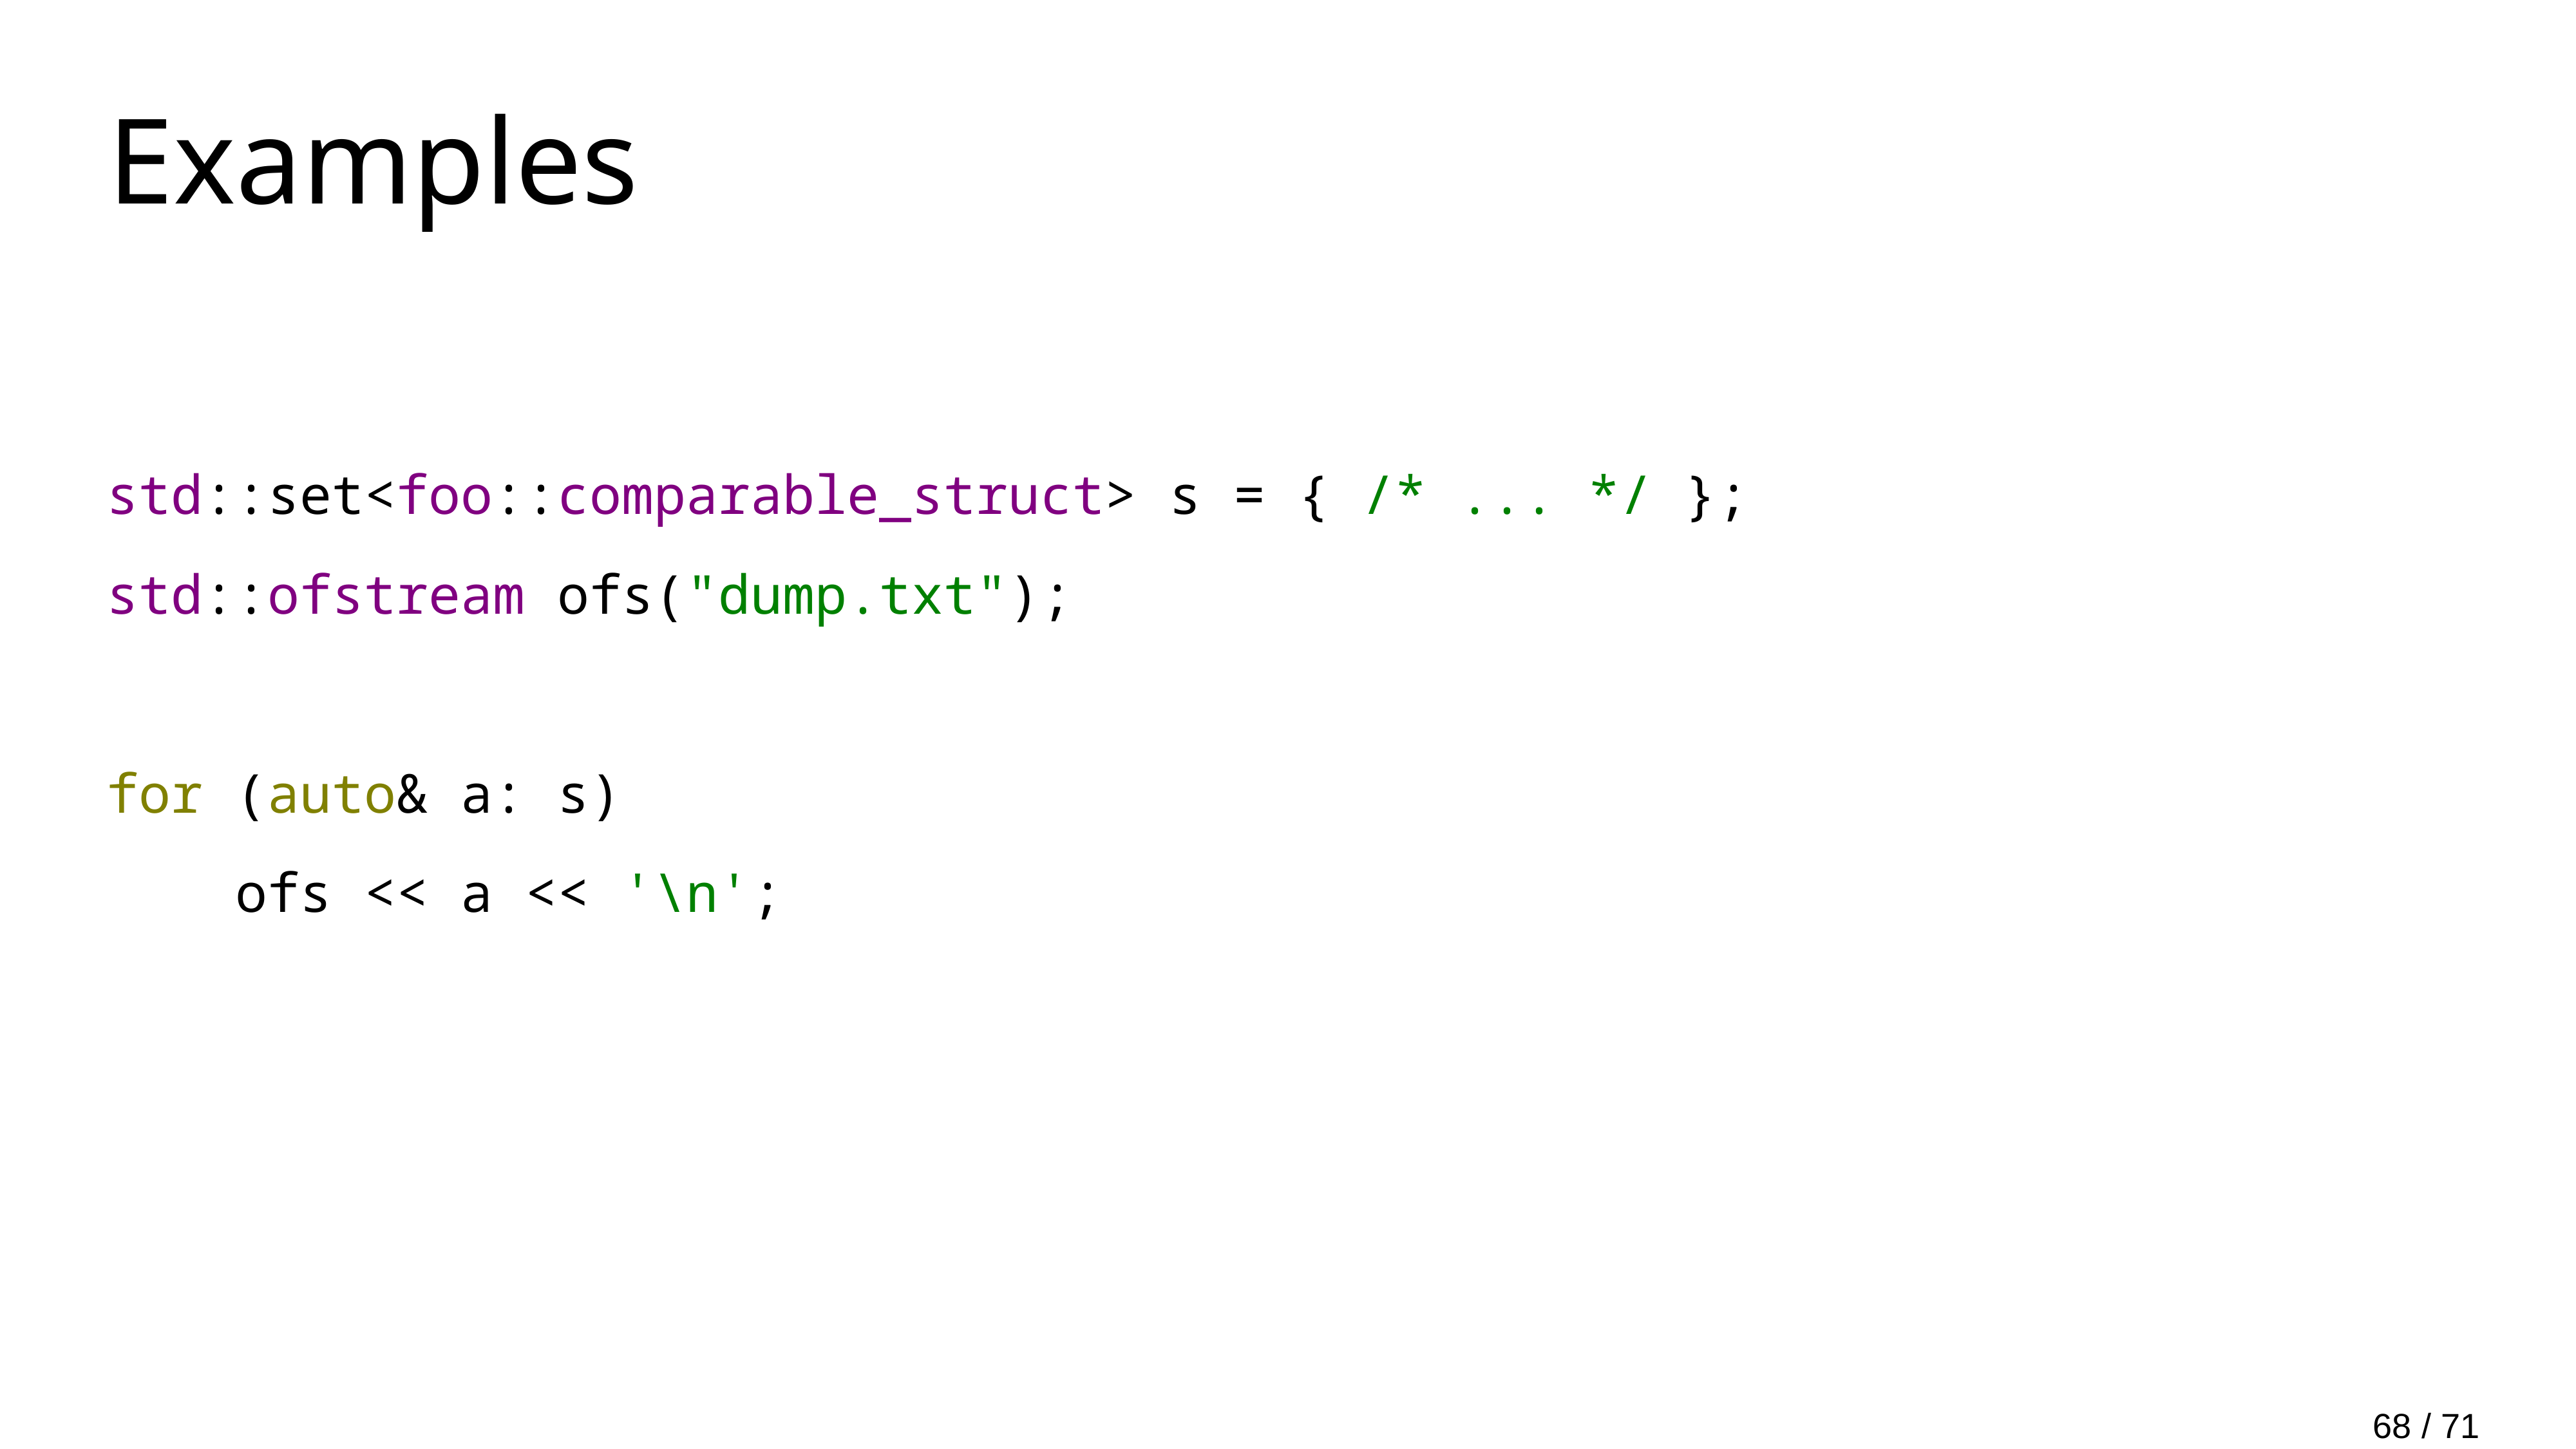

# Examples
std::set<foo::comparable_struct> s = { /* ... */ };
std::ofstream ofs("dump.txt");
for (auto& a: s)
 ofs << a << '\n';